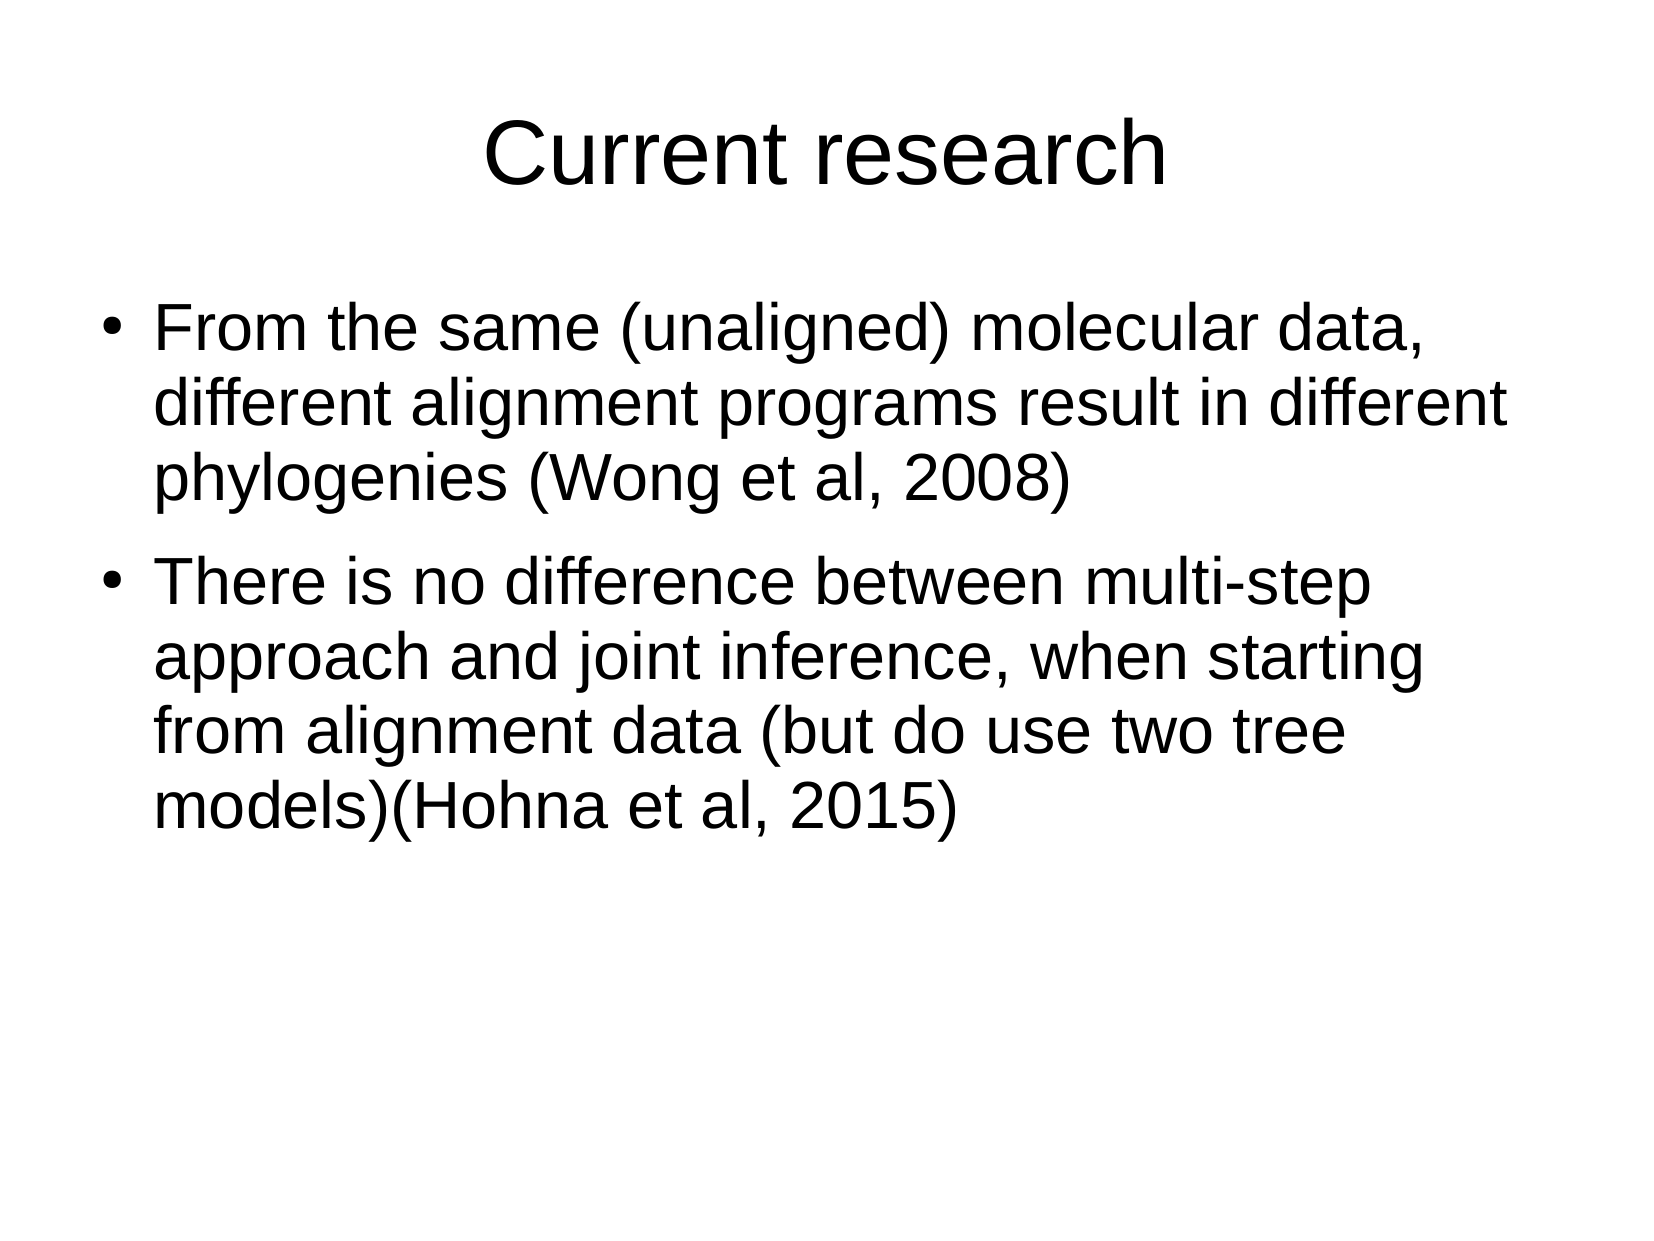

# Current research
From the same (unaligned) molecular data, different alignment programs result in different phylogenies (Wong et al, 2008)
There is no difference between multi-step approach and joint inference, when starting from alignment data (but do use two tree models)(Hohna et al, 2015)